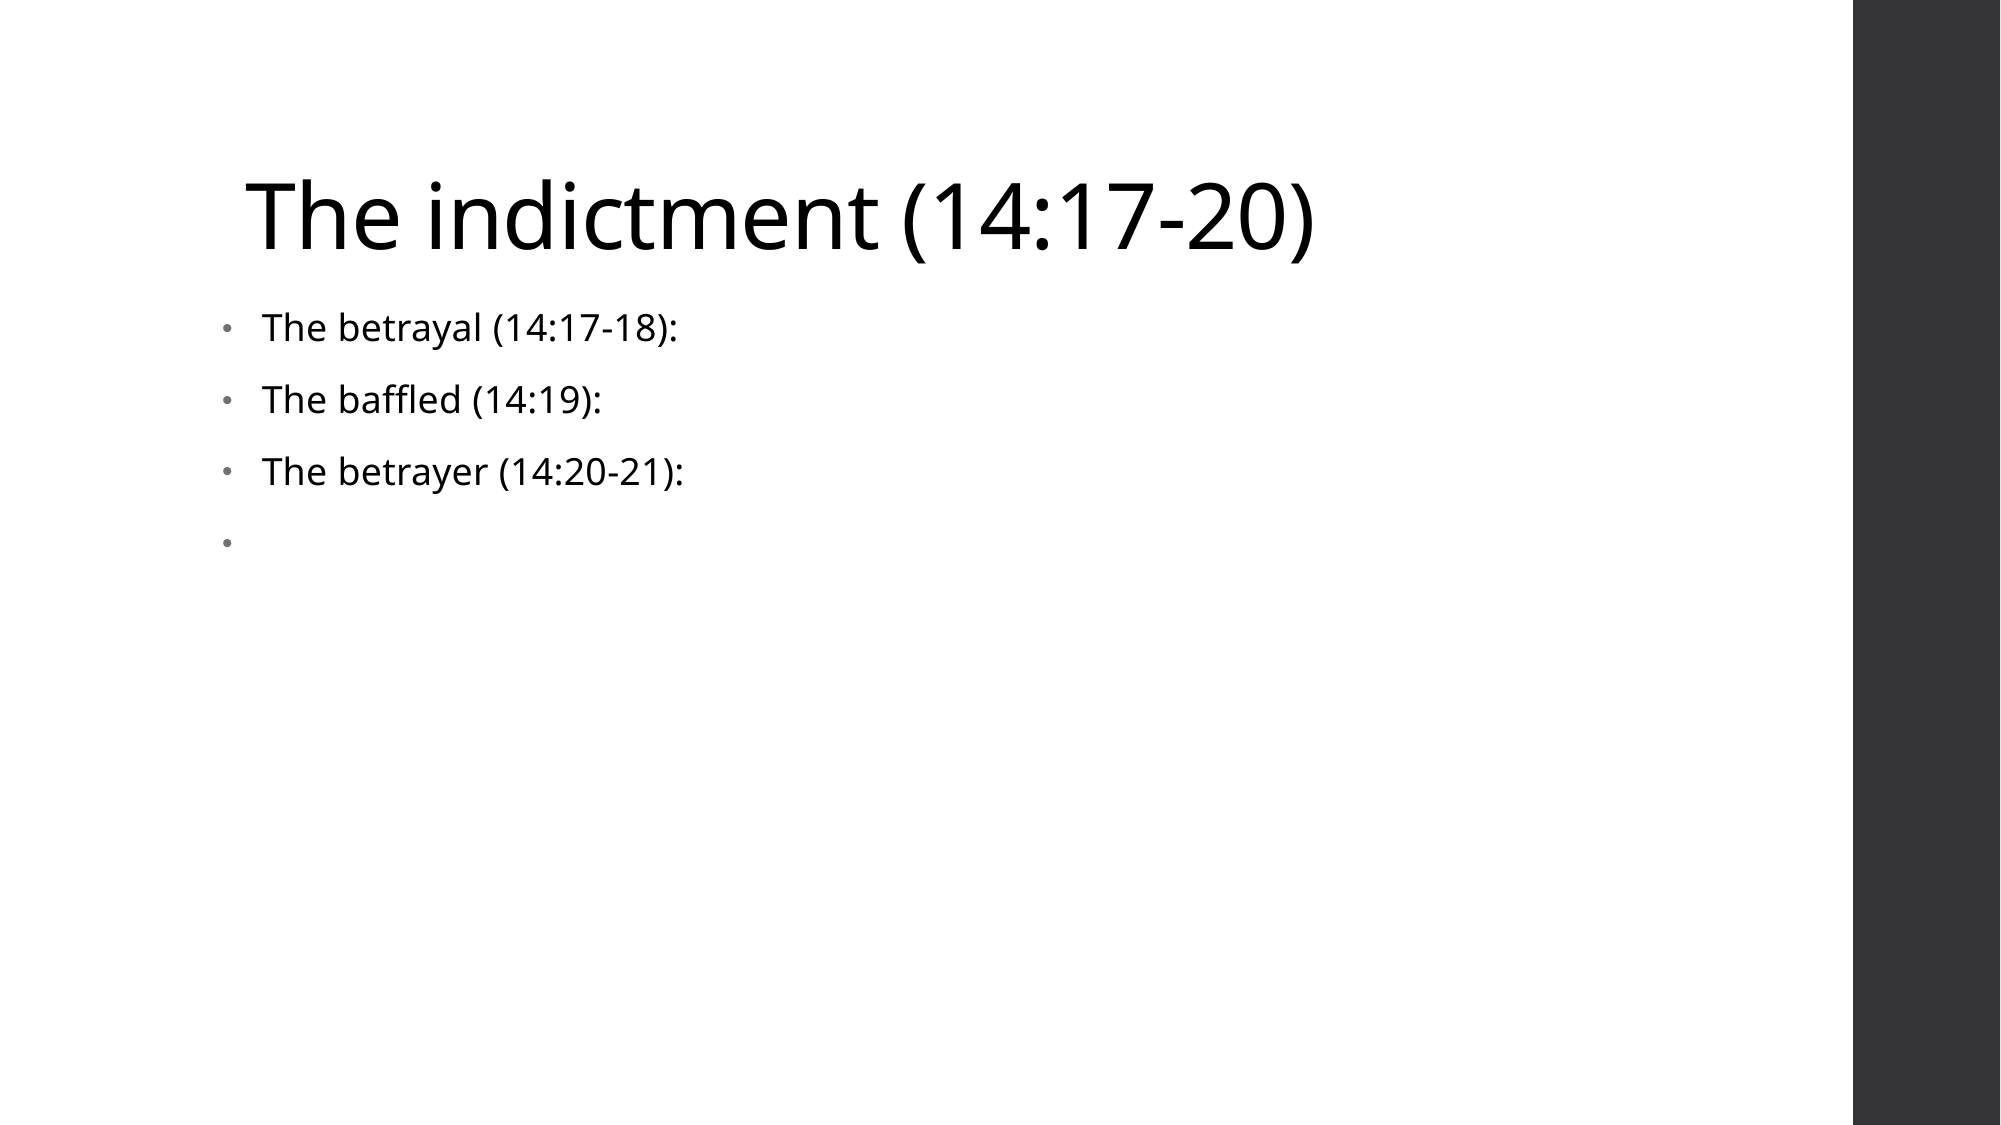

# The indictment (14:17-20)
 The betrayal (14:17-18):
 The baffled (14:19):
 The betrayer (14:20-21):